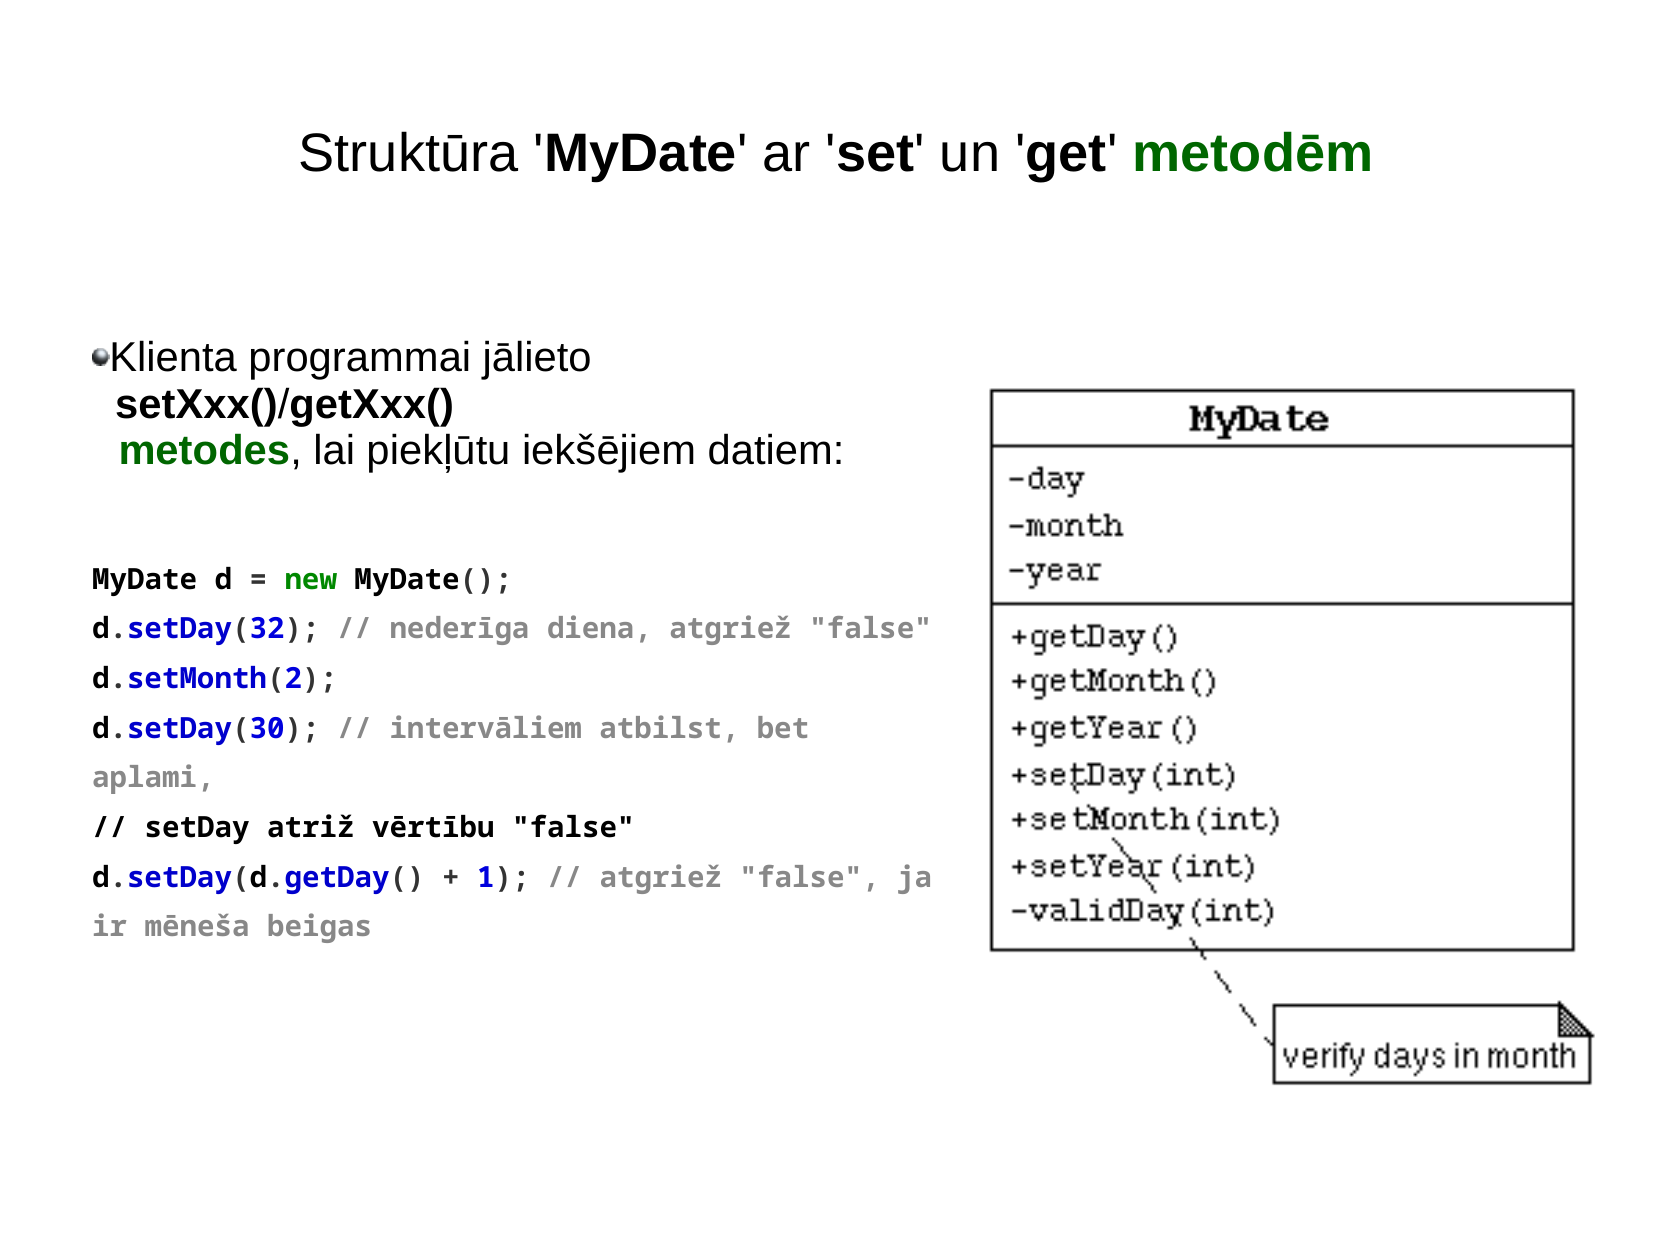

Struktūra 'MyDate' ar 'set' un 'get' metodēm
# Klienta programmai jālieto 	 setXxx()/getXxx()
 metodes, lai piekļūtu iekšējiem datiem:
MyDate d = new MyDate();
d.setDay(32); // nederīga diena, atgriež "false"
d.setMonth(2);
d.setDay(30); // intervāliem atbilst, bet aplami,
// setDay atriž vērtību "false"
d.setDay(d.getDay() + 1); // atgriež "false", ja ir mēneša beigas